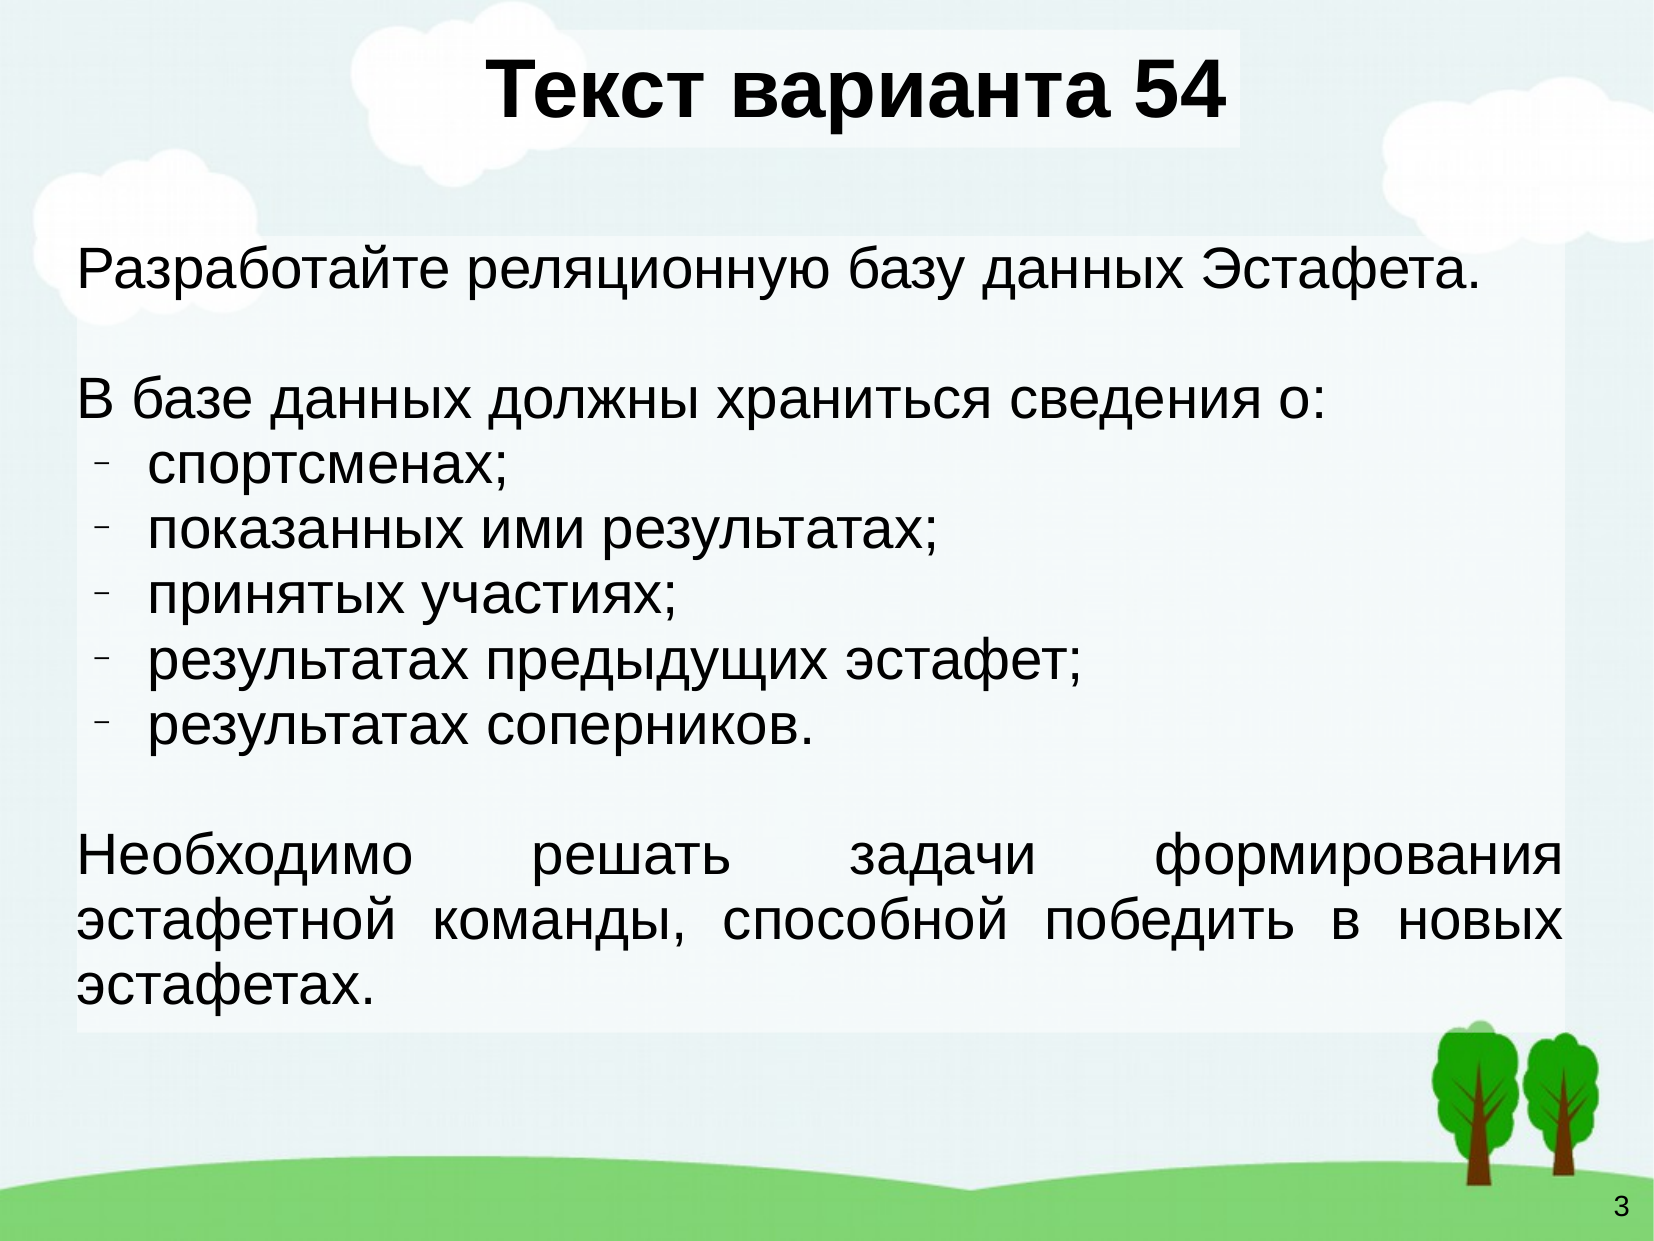

Текст варианта 54
# Разработайте реляционную базу данных Эстафета.
В базе данных должны храниться сведения о:
спортсменах;
показанных ими результатах;
принятых участиях;
результатах предыдущих эстафет;
результатах соперников.
Необходимо решать задачи формирования эстафетной команды, способной победить в новых эстафетах.
3